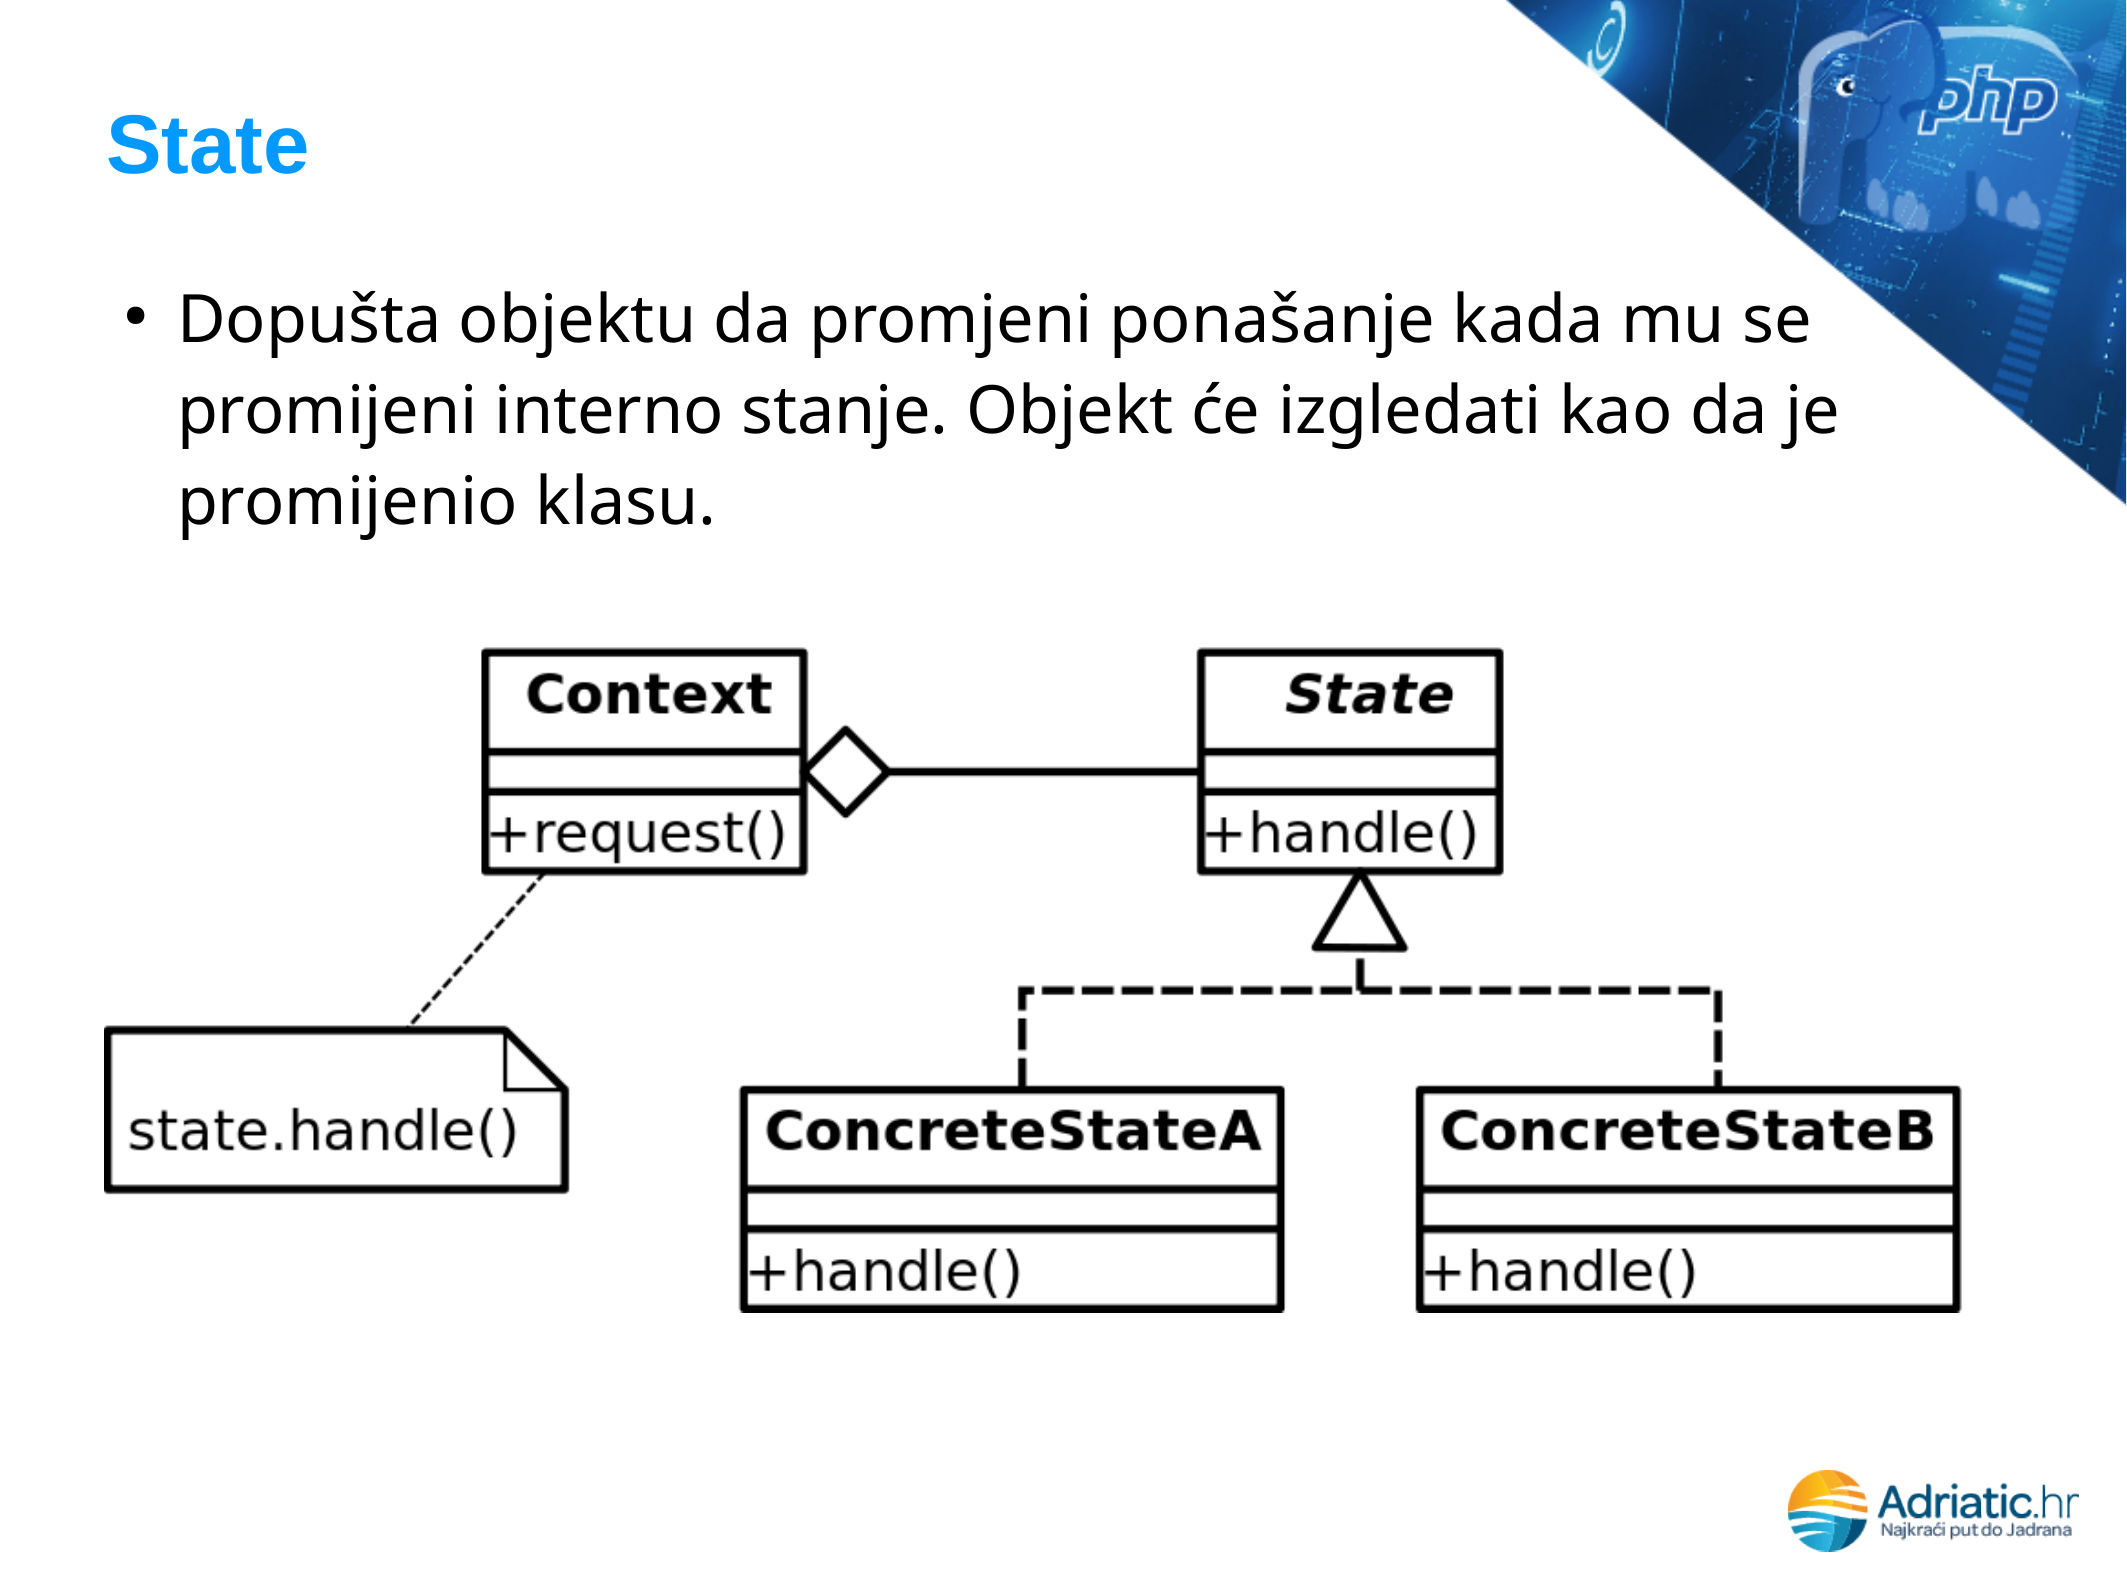

# State
Dopušta objektu da promjeni ponašanje kada mu se promijeni interno stanje. Objekt će izgledati kao da je promijenio klasu.